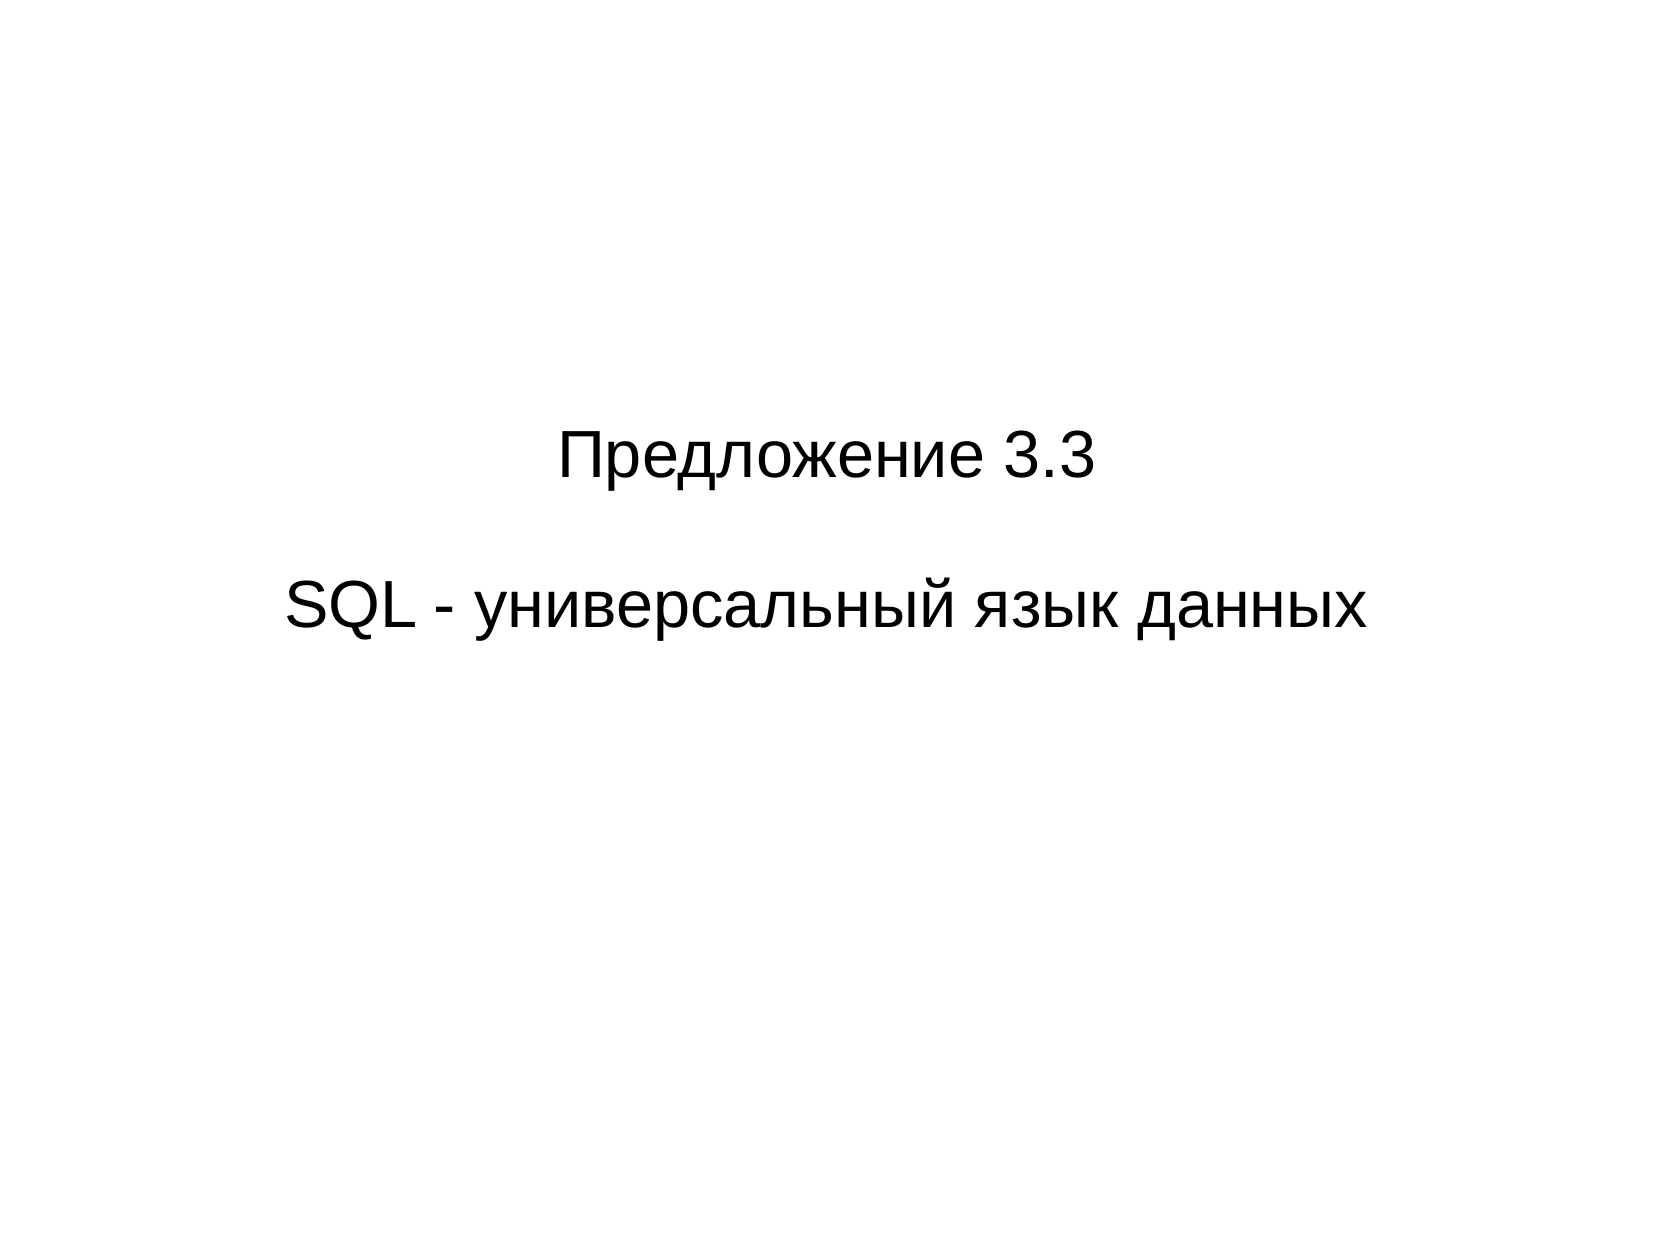

# Предложение 3.3
SQL - универсальный язык данных